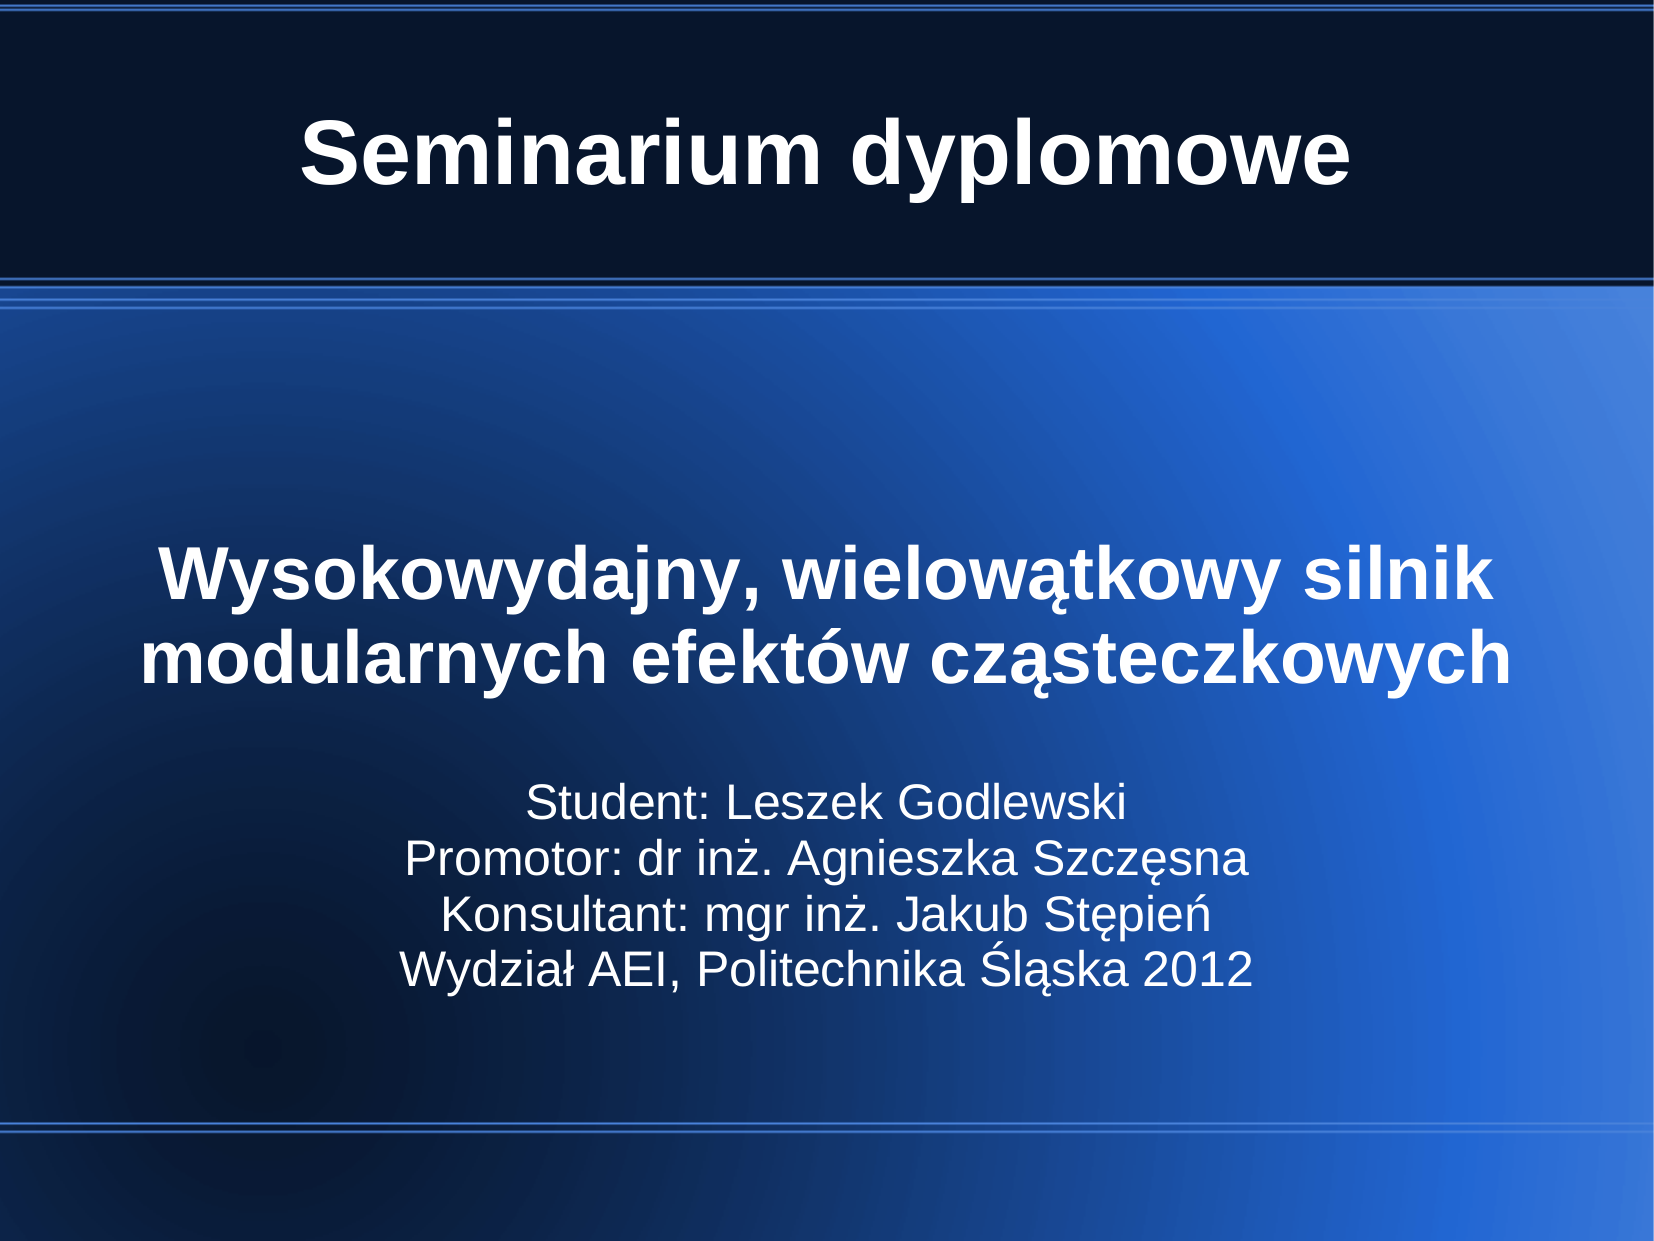

# Seminarium dyplomowe
Wysokowydajny, wielowątkowy silnik modularnych efektów cząsteczkowych
Student: Leszek Godlewski
Promotor: dr inż. Agnieszka Szczęsna
Konsultant: mgr inż. Jakub Stępień
Wydział AEI, Politechnika Śląska 2012